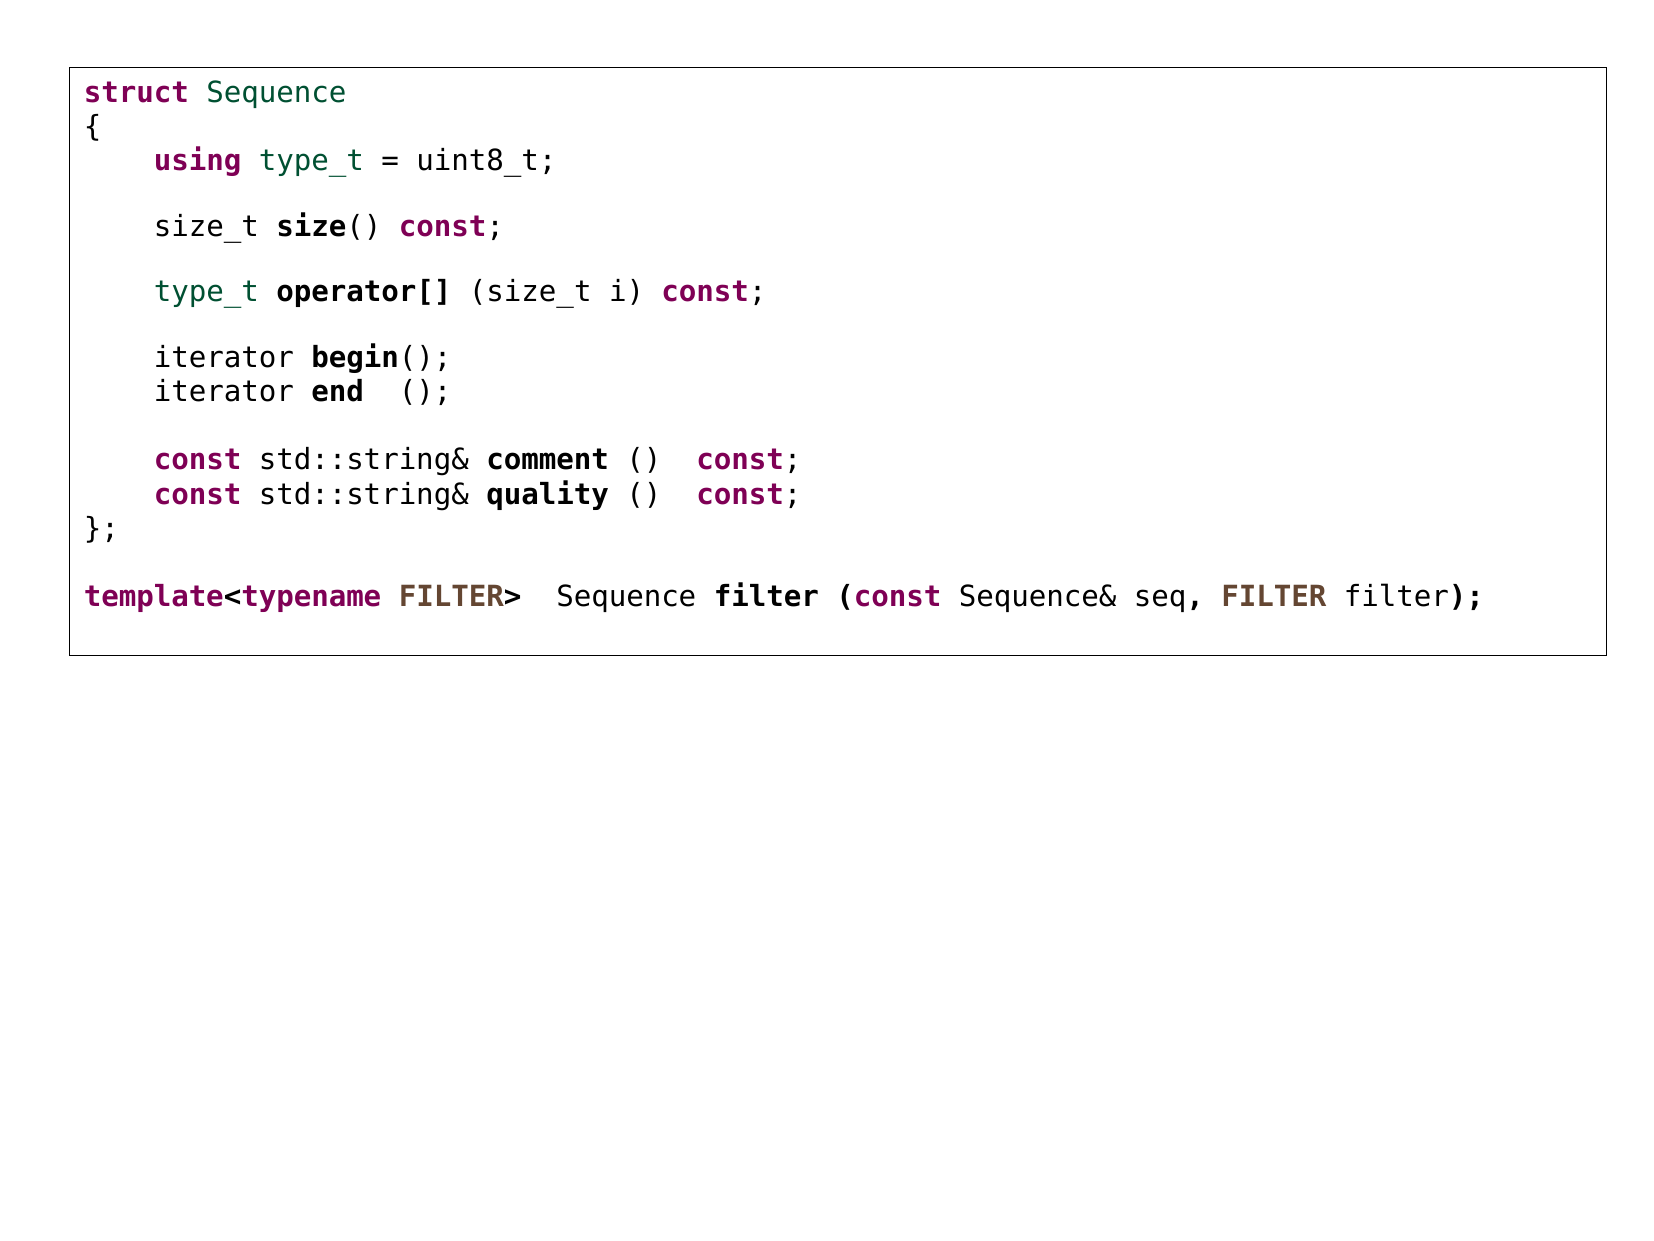

struct Sequence
{
 using type_t = uint8_t;
 size_t size() const;
 type_t operator[] (size_t i) const;
 iterator begin();
 iterator end ();
 const std::string& comment () const;
 const std::string& quality () const;
};
template<typename FILTER> Sequence filter (const Sequence& seq, FILTER filter);